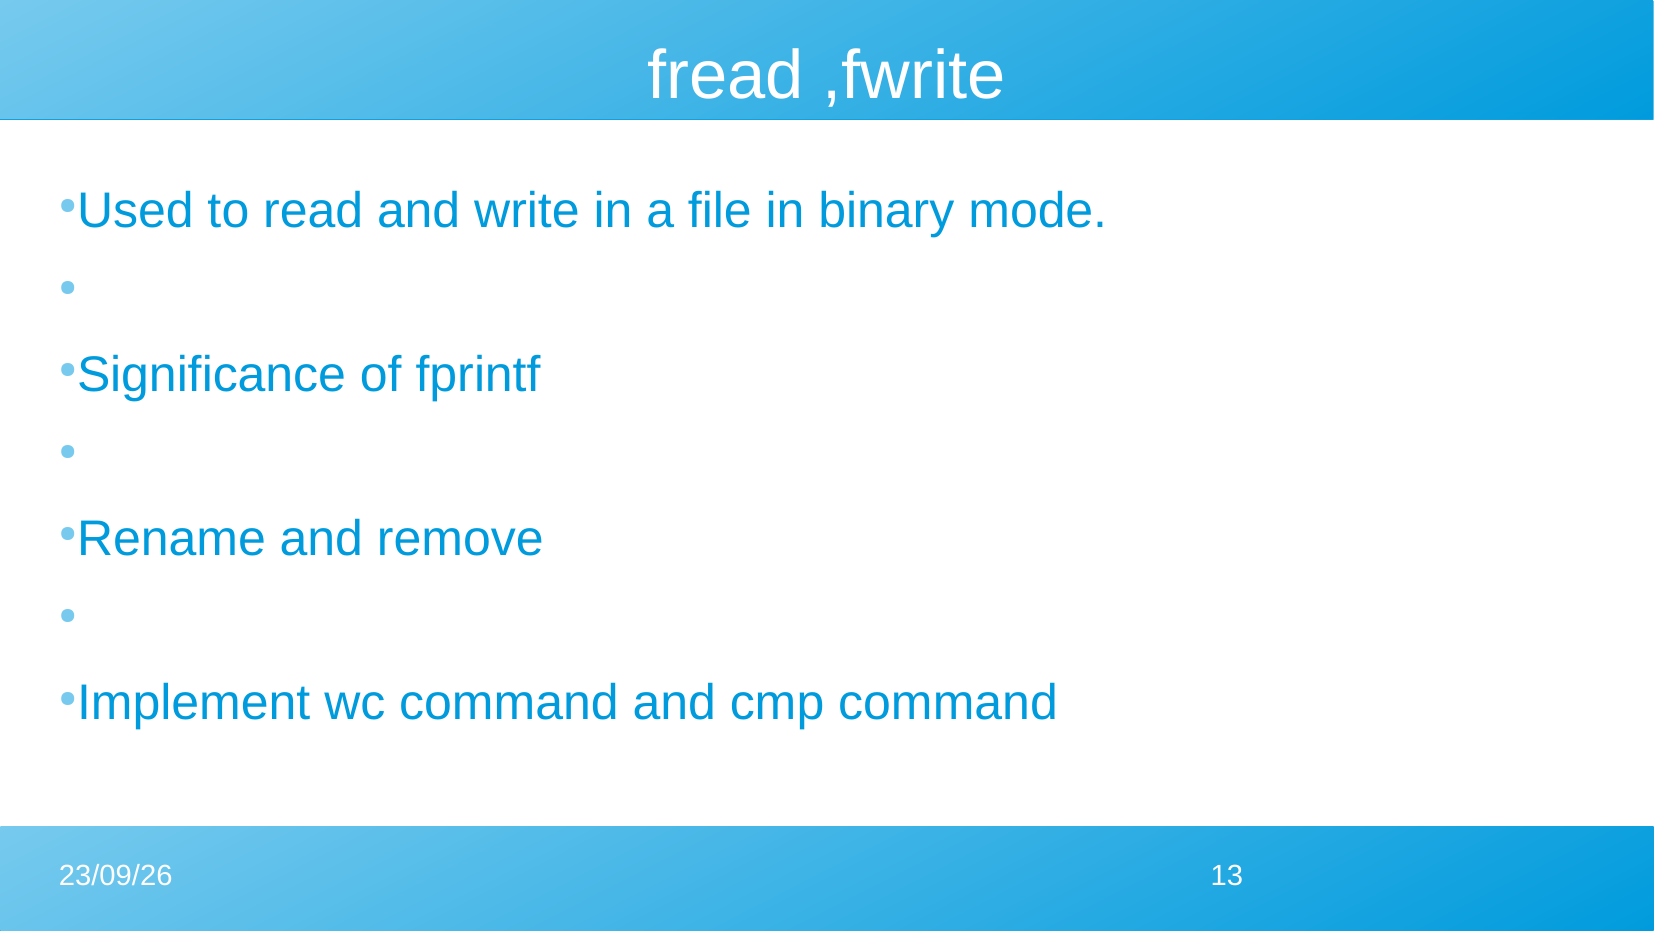

# fread ,fwrite
Used to read and write in a file in binary mode.
Significance of fprintf
Rename and remove
Implement wc command and cmp command